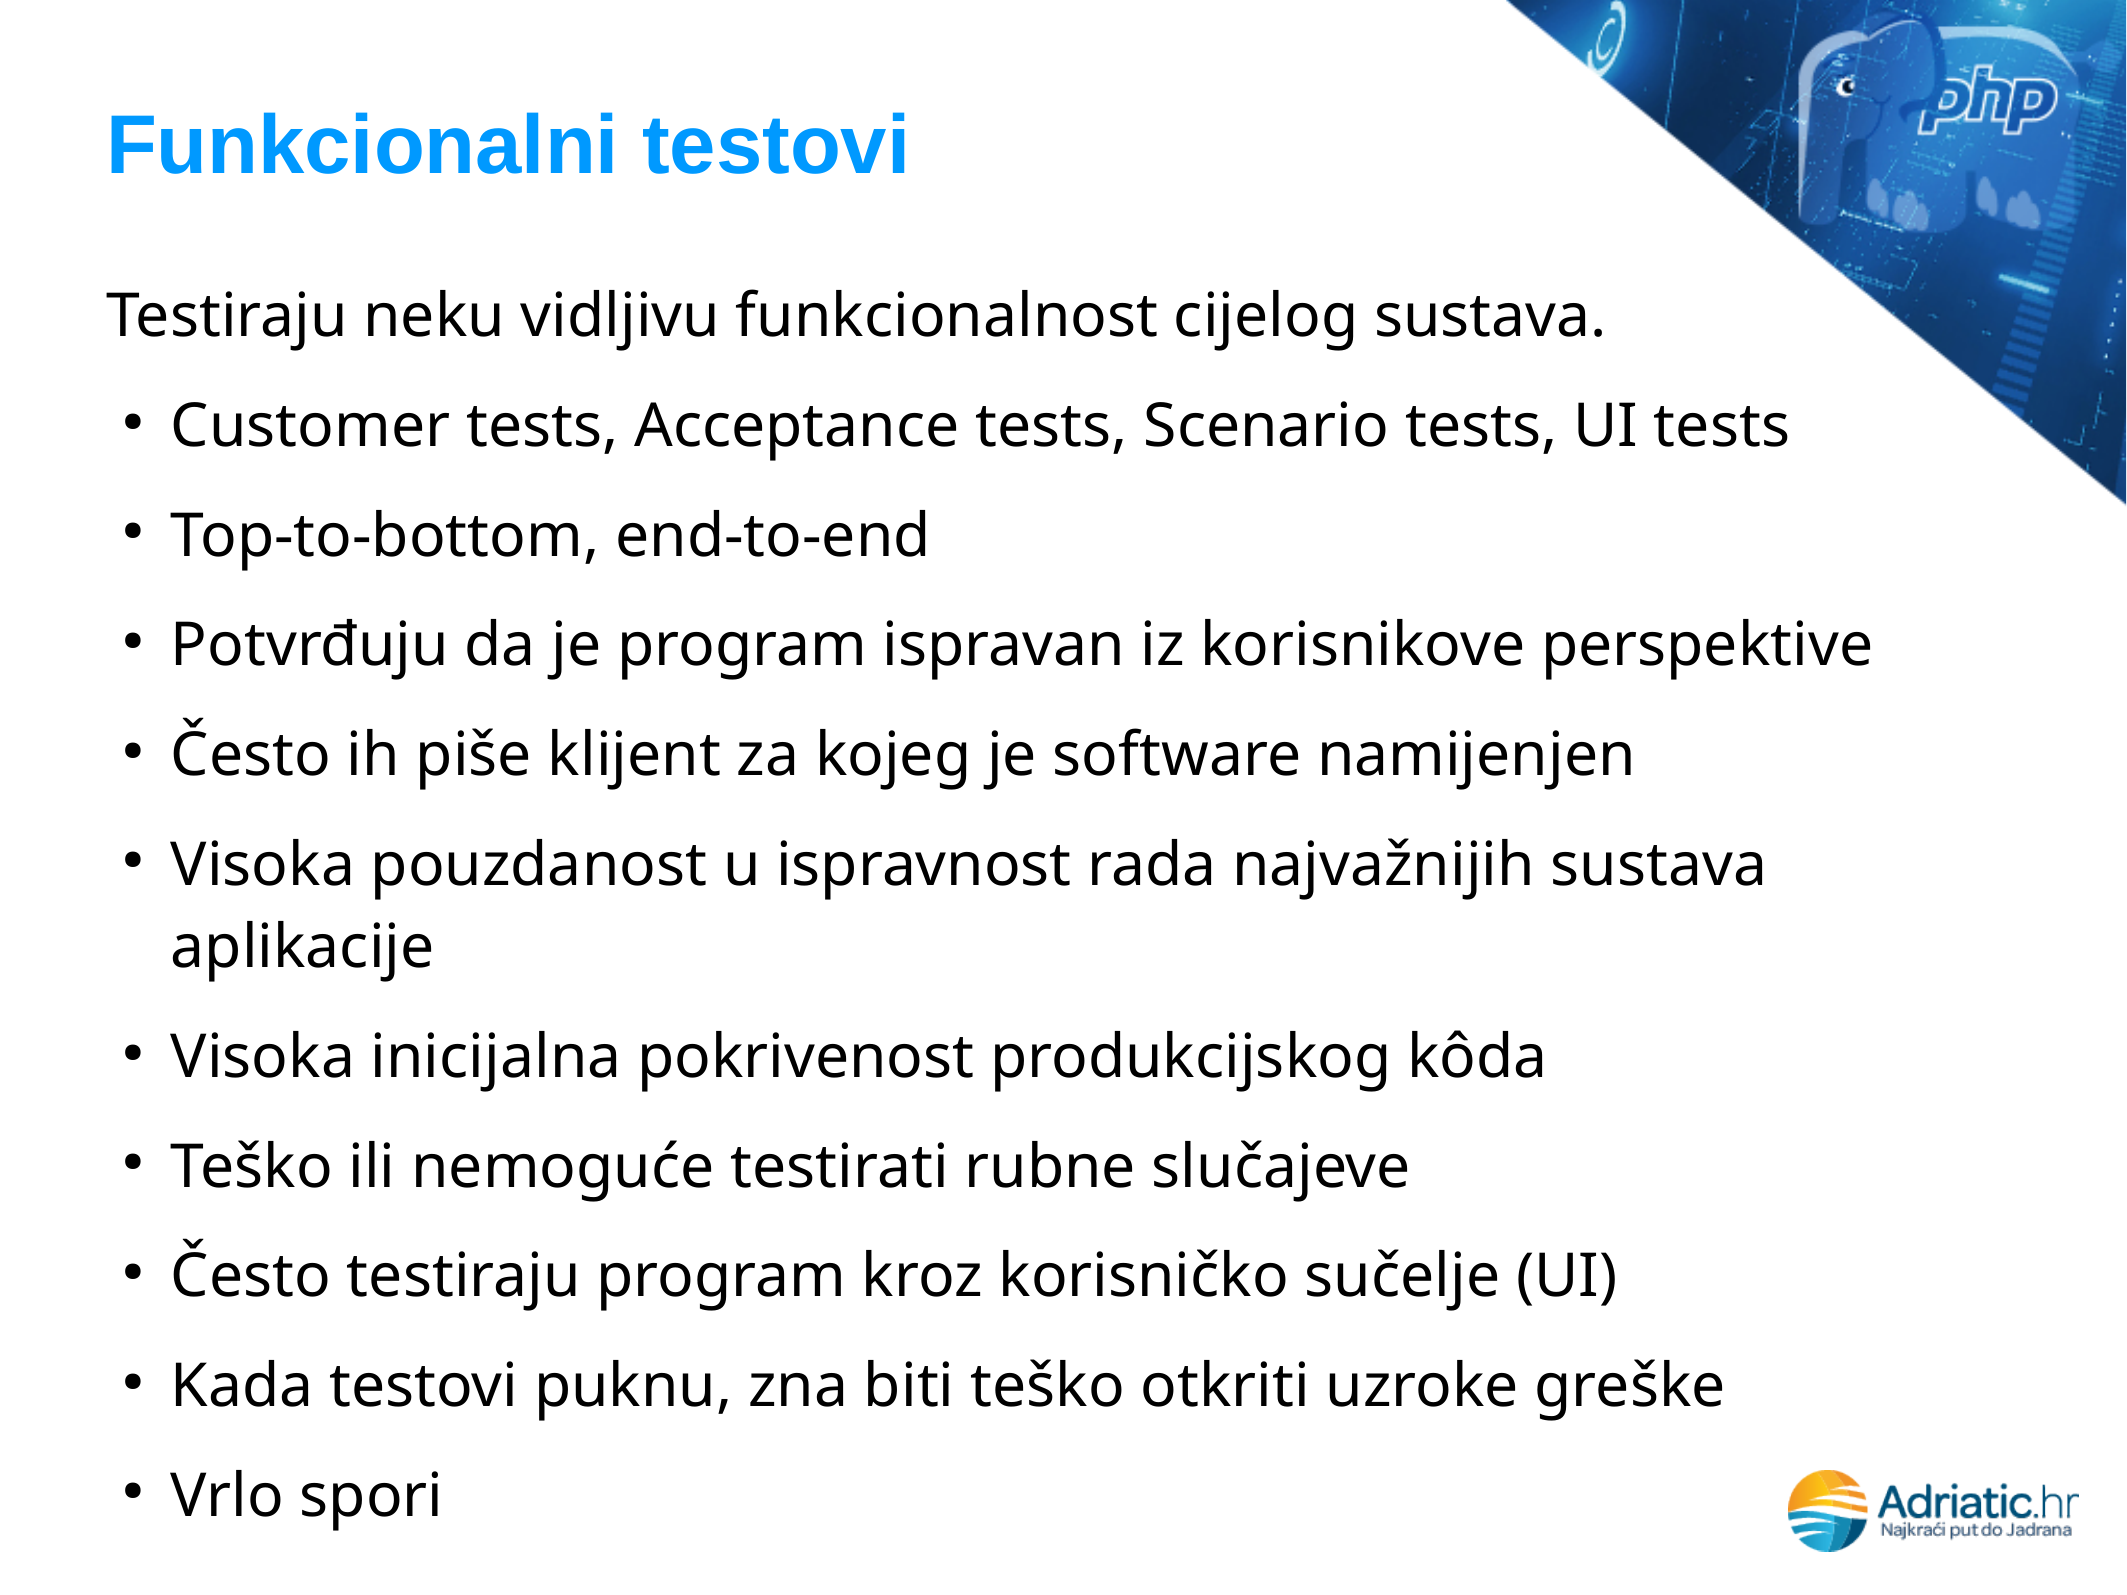

# Funkcionalni testovi
Testiraju neku vidljivu funkcionalnost cijelog sustava.
Customer tests, Acceptance tests, Scenario tests, UI tests
Top-to-bottom, end-to-end
Potvrđuju da je program ispravan iz korisnikove perspektive
Često ih piše klijent za kojeg je software namijenjen
Visoka pouzdanost u ispravnost rada najvažnijih sustava aplikacije
Visoka inicijalna pokrivenost produkcijskog kôda
Teško ili nemoguće testirati rubne slučajeve
Često testiraju program kroz korisničko sučelje (UI)
Kada testovi puknu, zna biti teško otkriti uzroke greške
Vrlo spori